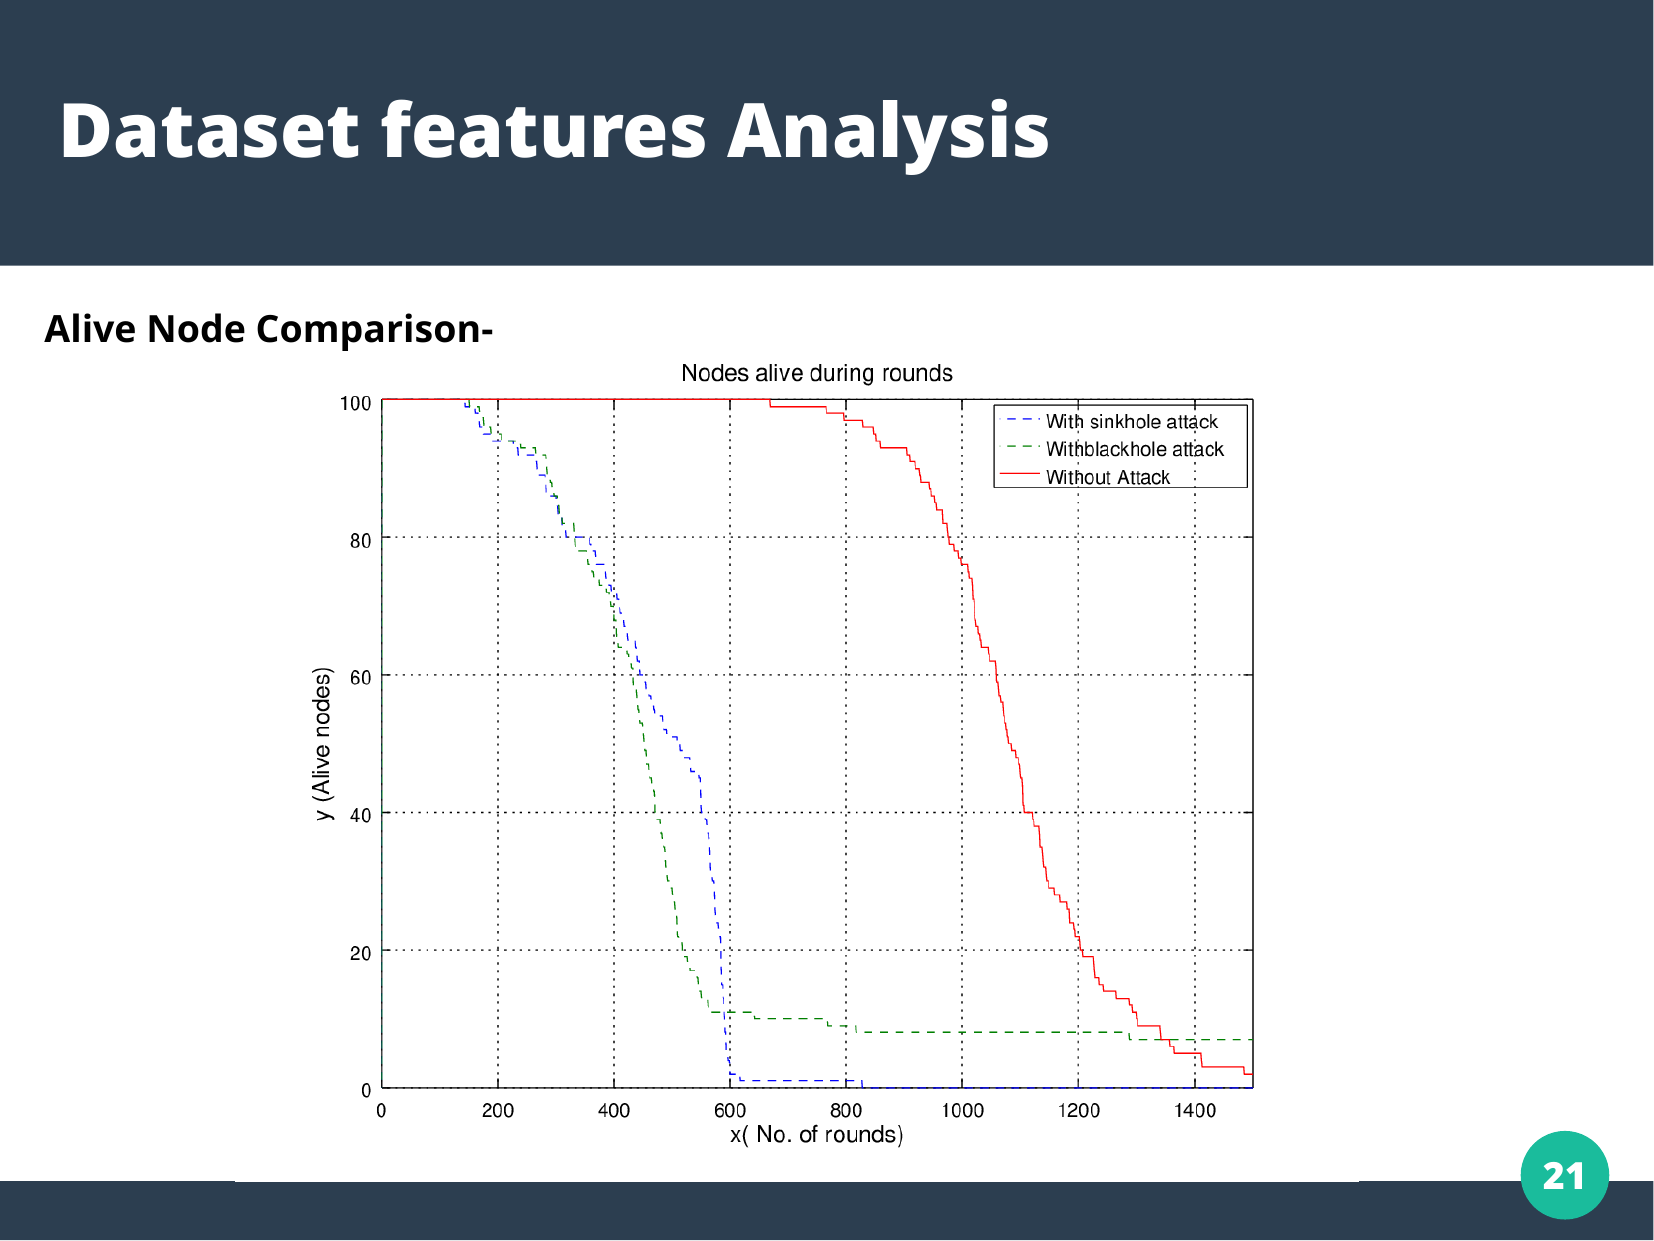

# Dataset features Analysis
Alive Node Comparison-
21